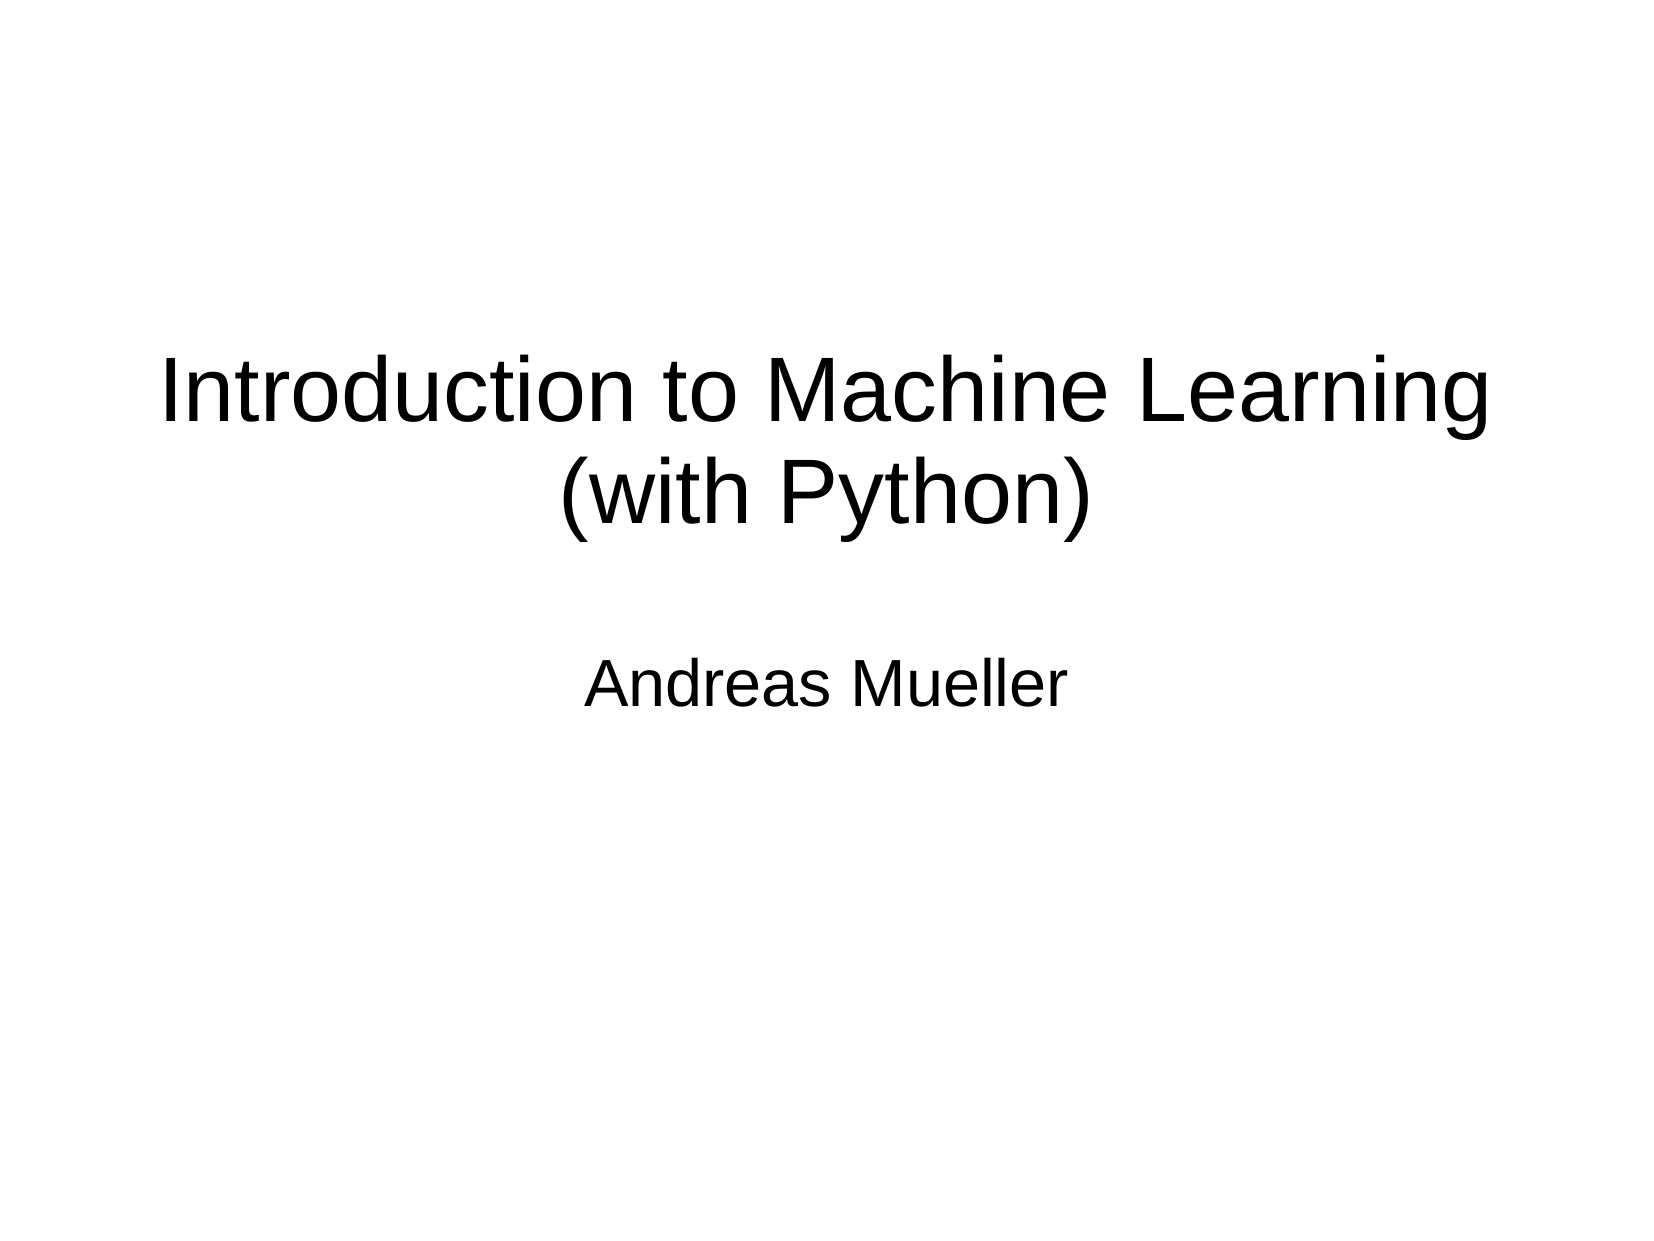

# Introduction to Machine Learning (with Python)
Andreas Mueller